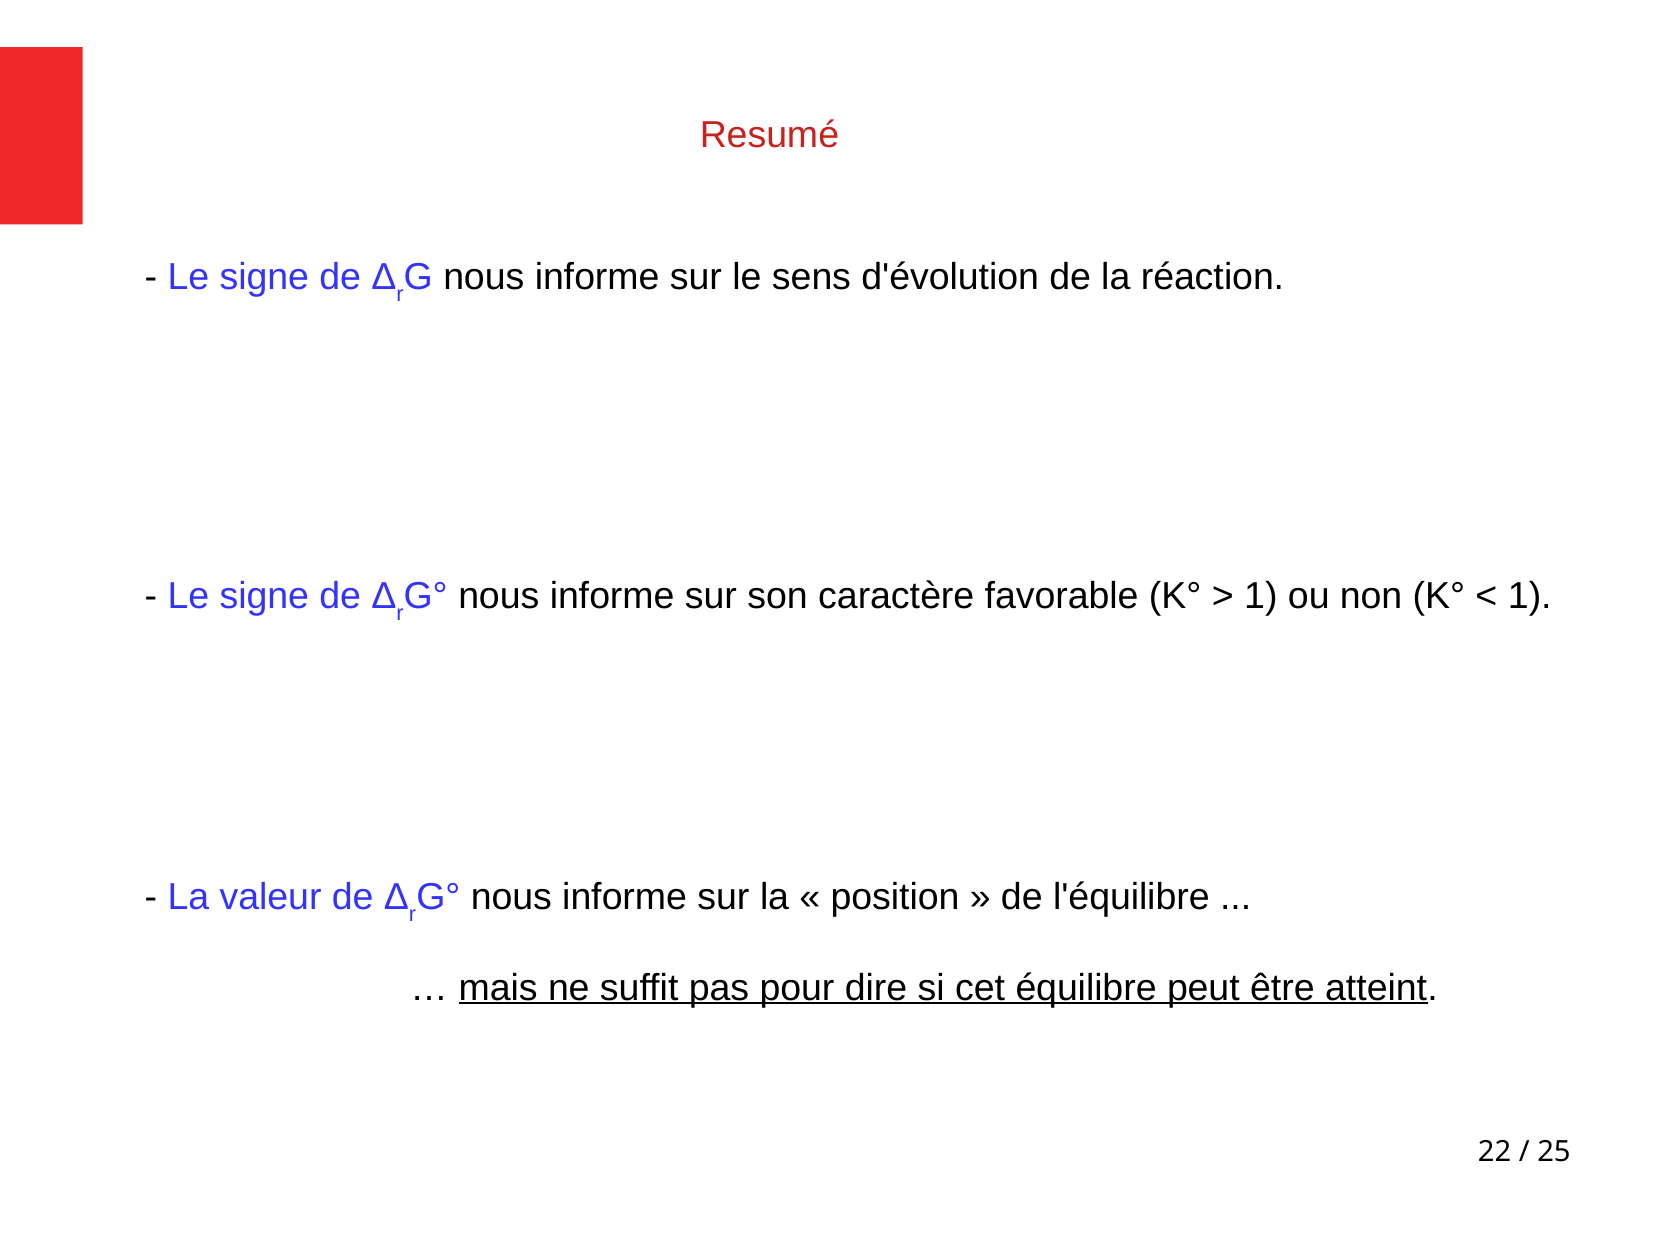

Resumé
- Le signe de ΔrG nous informe sur le sens d'évolution de la réaction.
- Le signe de ΔrG° nous informe sur son caractère favorable (K° > 1) ou non (K° < 1).
- La valeur de ΔrG° nous informe sur la « position » de l'équilibre ...
… mais ne suffit pas pour dire si cet équilibre peut être atteint.
22